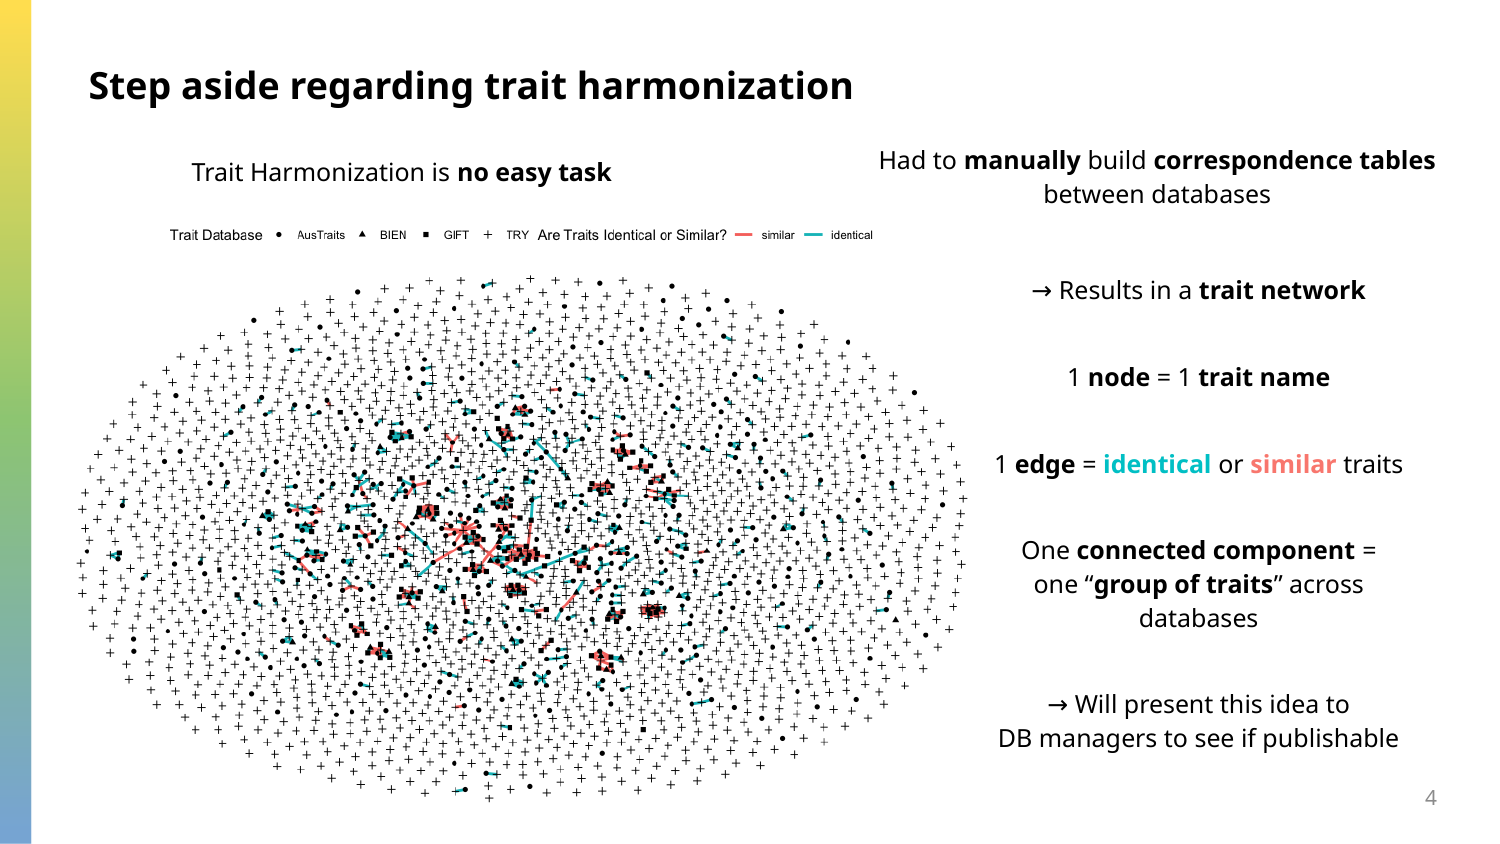

# Step aside regarding trait harmonization
Had to manually build correspondence tables between databases
Trait Harmonization is no easy task
→ Results in a trait network
1 node = 1 trait name
1 edge = identical or similar traits
One connected component = one “group of traits” across databases
→ Will present this idea to
DB managers to see if publishable